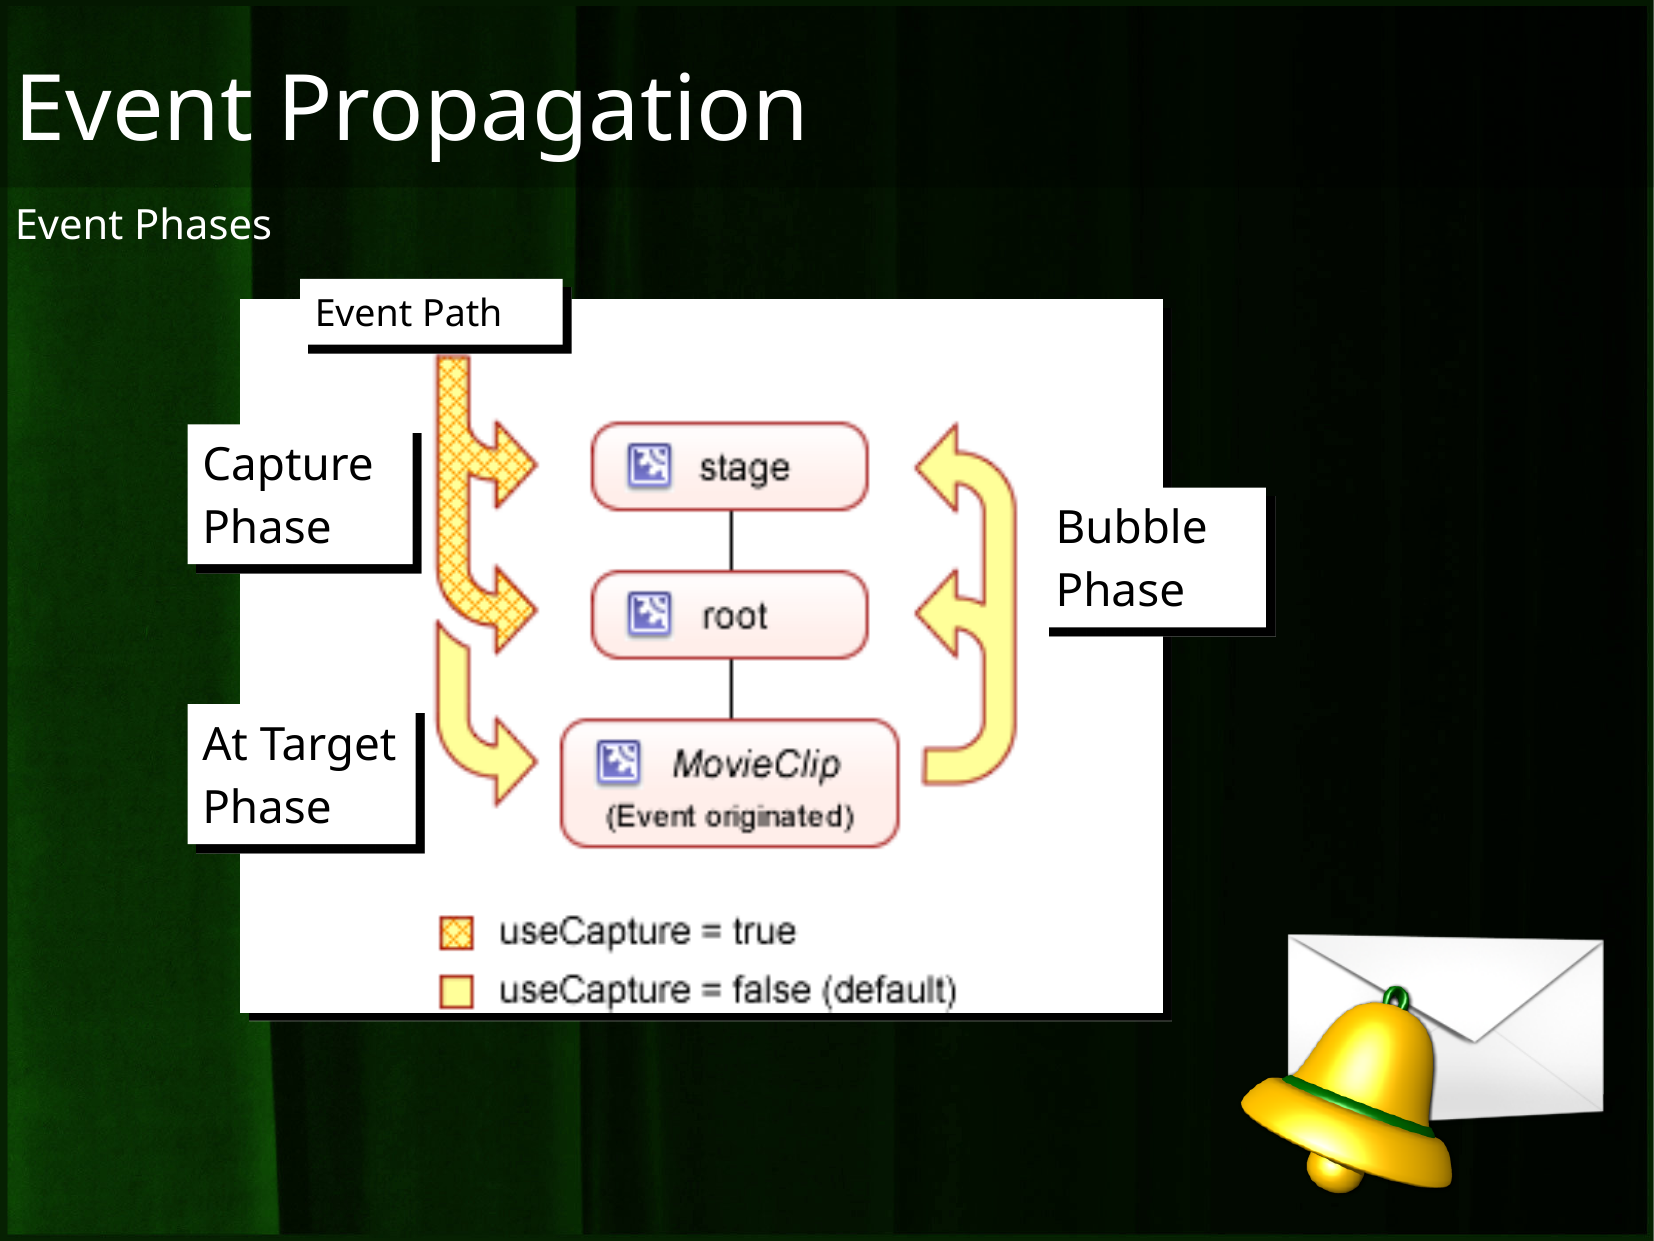

Event Propagation
Event Phases
Event Path
Capture
Phase
Bubble
Phase
At Target
Phase